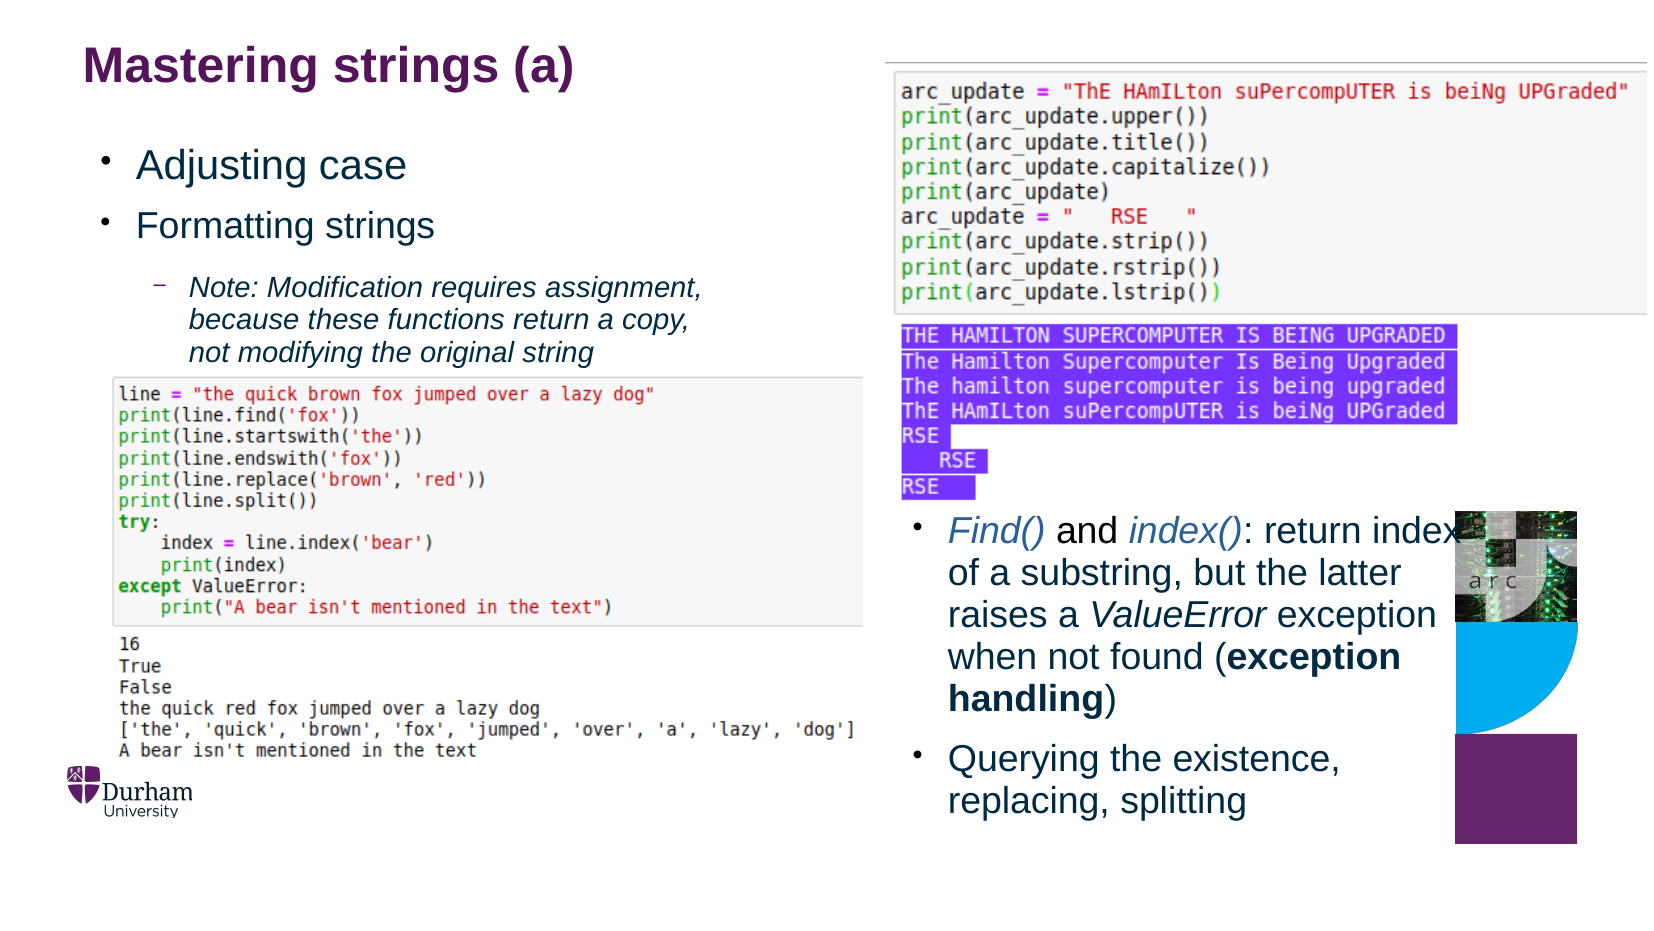

# Mastering strings (a)
Adjusting case
Formatting strings
Note: Modification requires assignment,
because these functions return a copy,
not modifying the original string
Find() and index(): return index of a substring, but the latter raises a ValueError exception when not found (exception handling)
Querying the existence, replacing, splitting